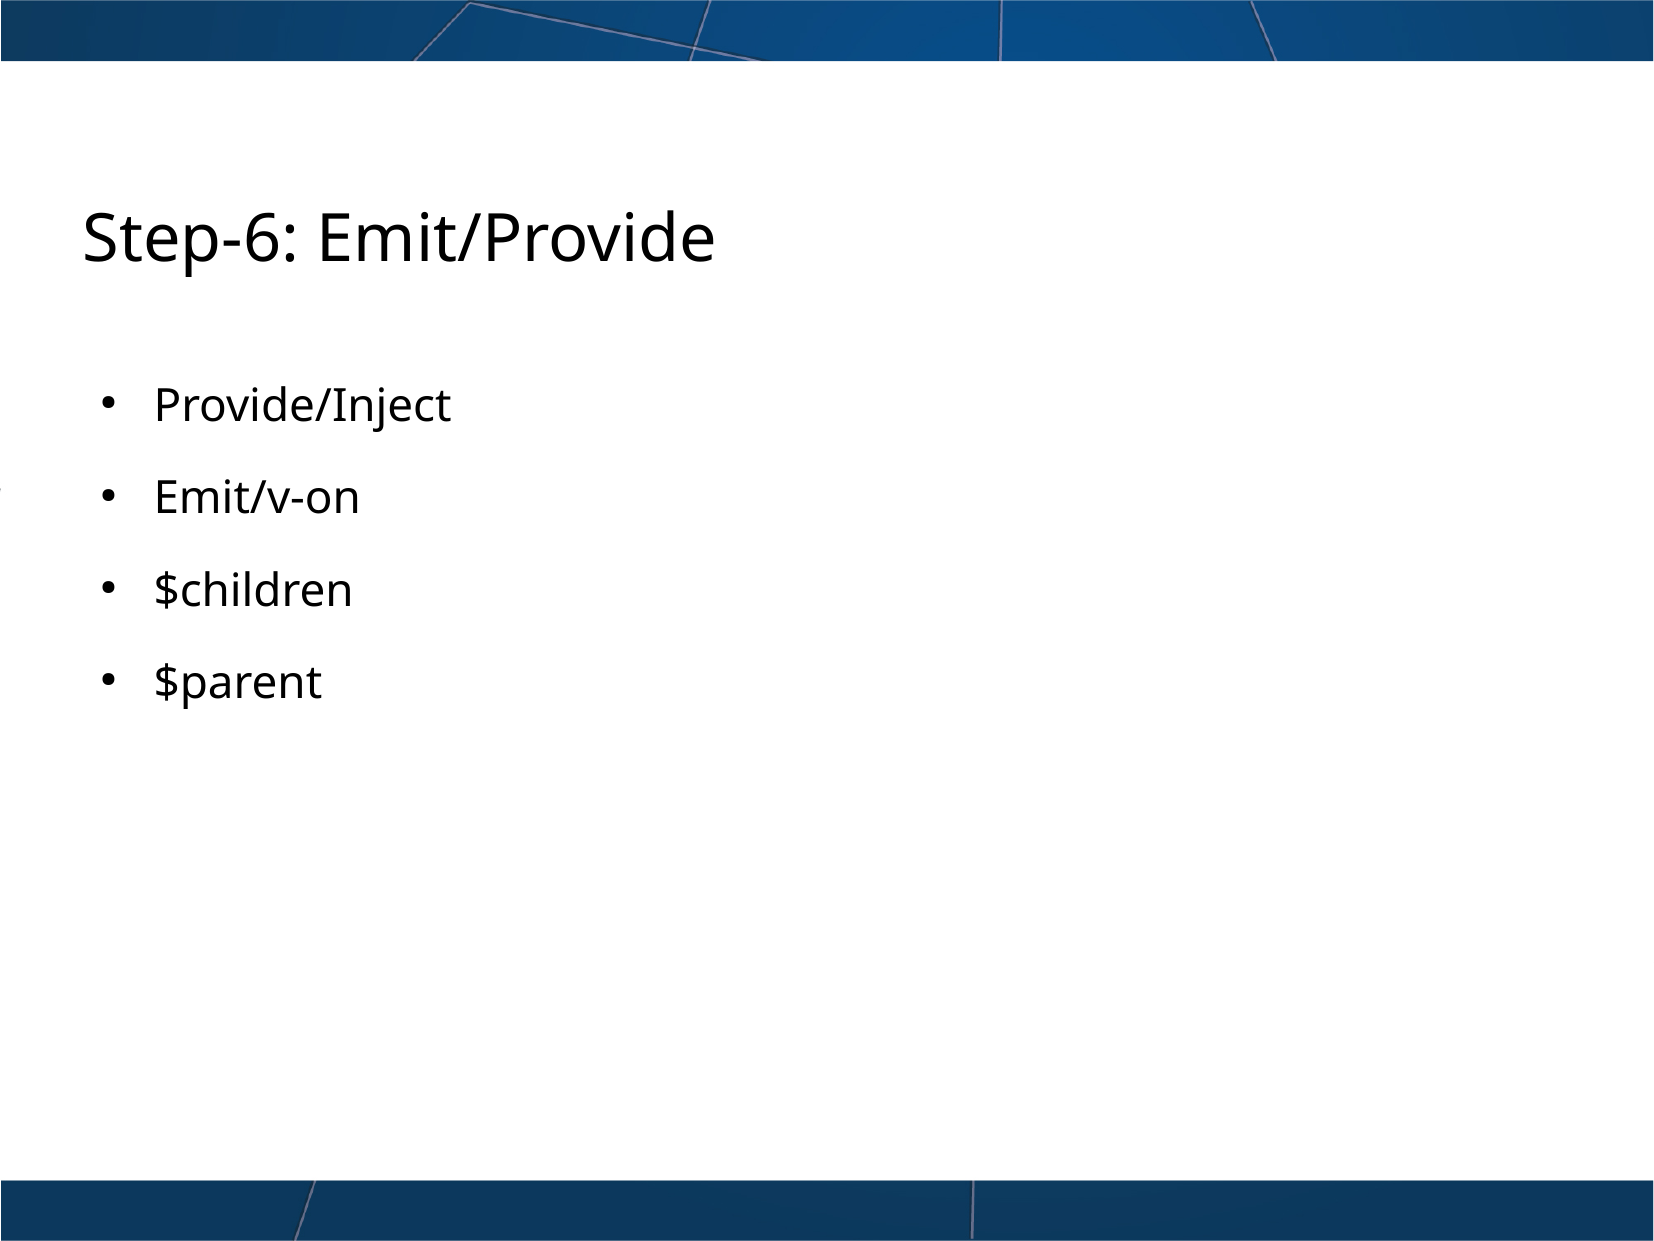

# Step-6: Emit/Provide
Provide/Inject
Emit/v-on
$children
$parent